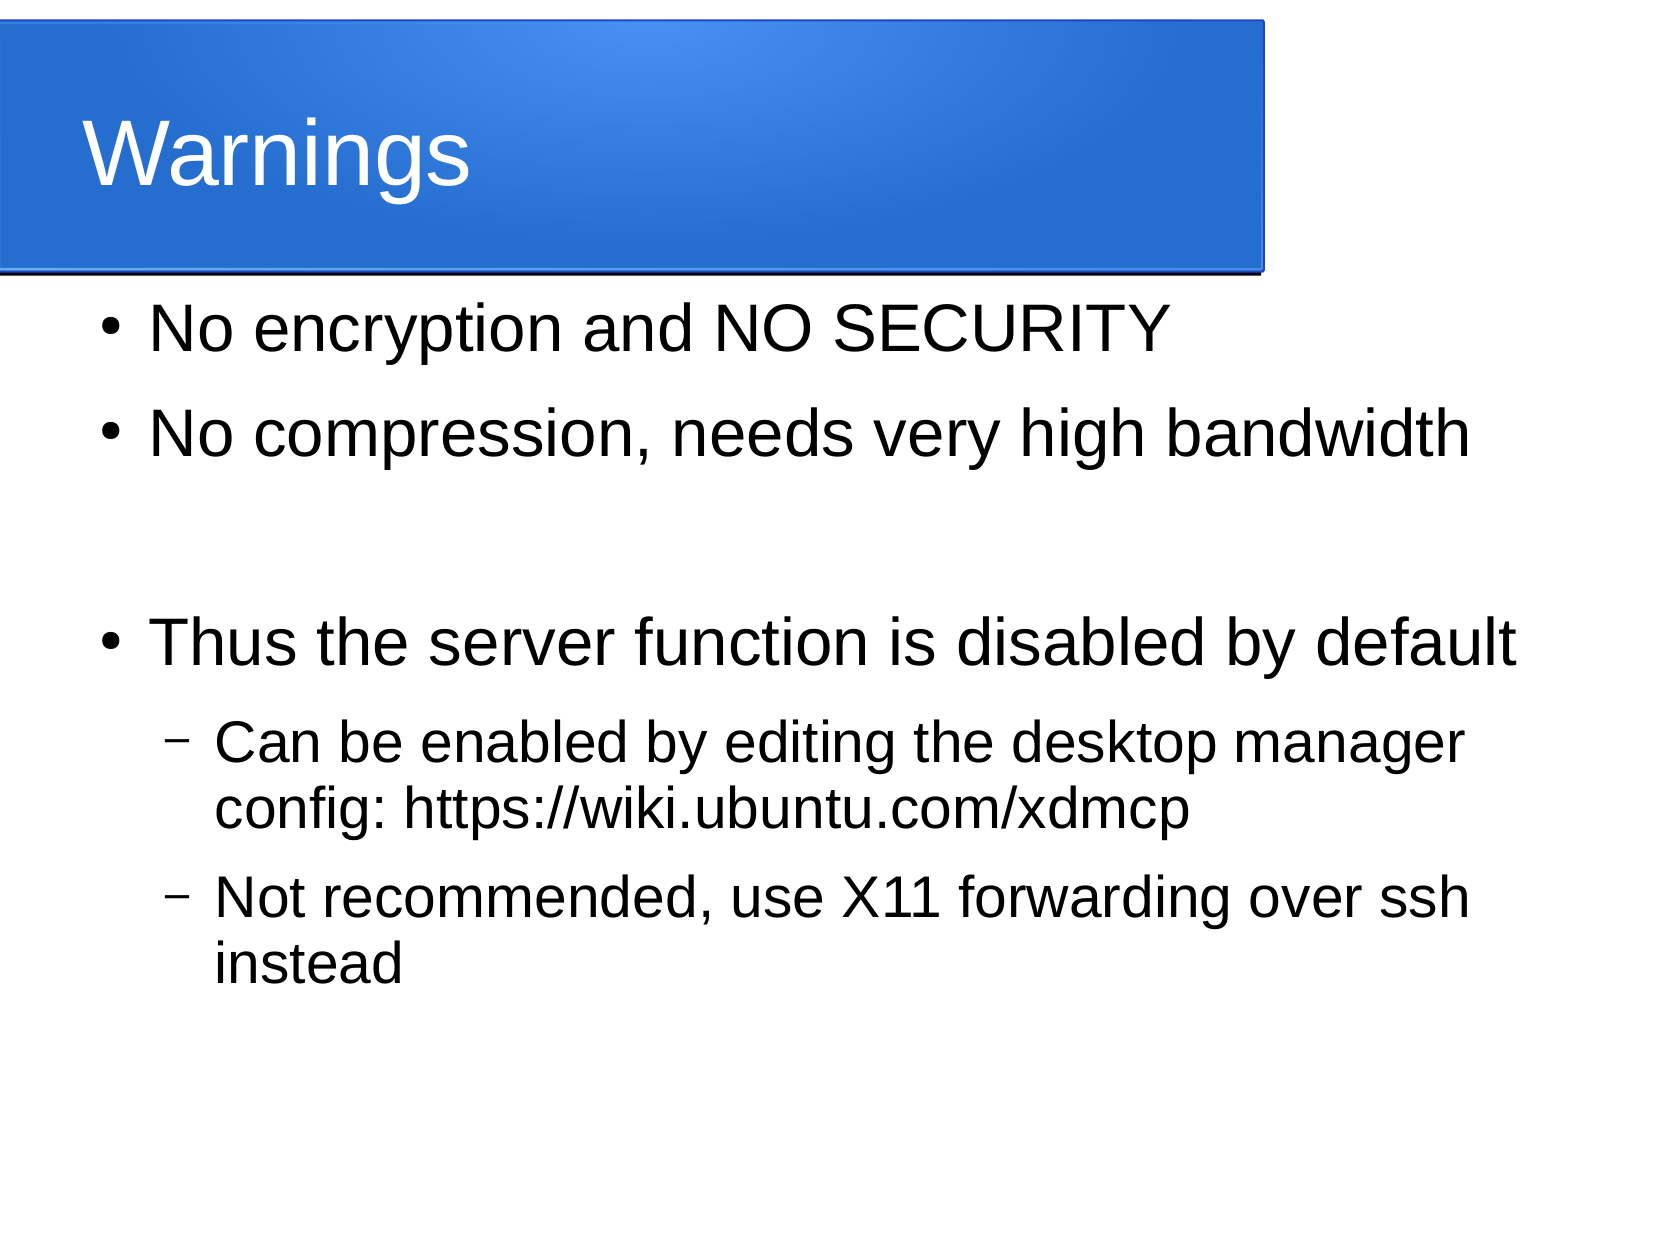

# Warnings
No encryption and NO SECURITY
No compression, needs very high bandwidth
Thus the server function is disabled by default
Can be enabled by editing the desktop manager config: https://wiki.ubuntu.com/xdmcp
Not recommended, use X11 forwarding over ssh instead